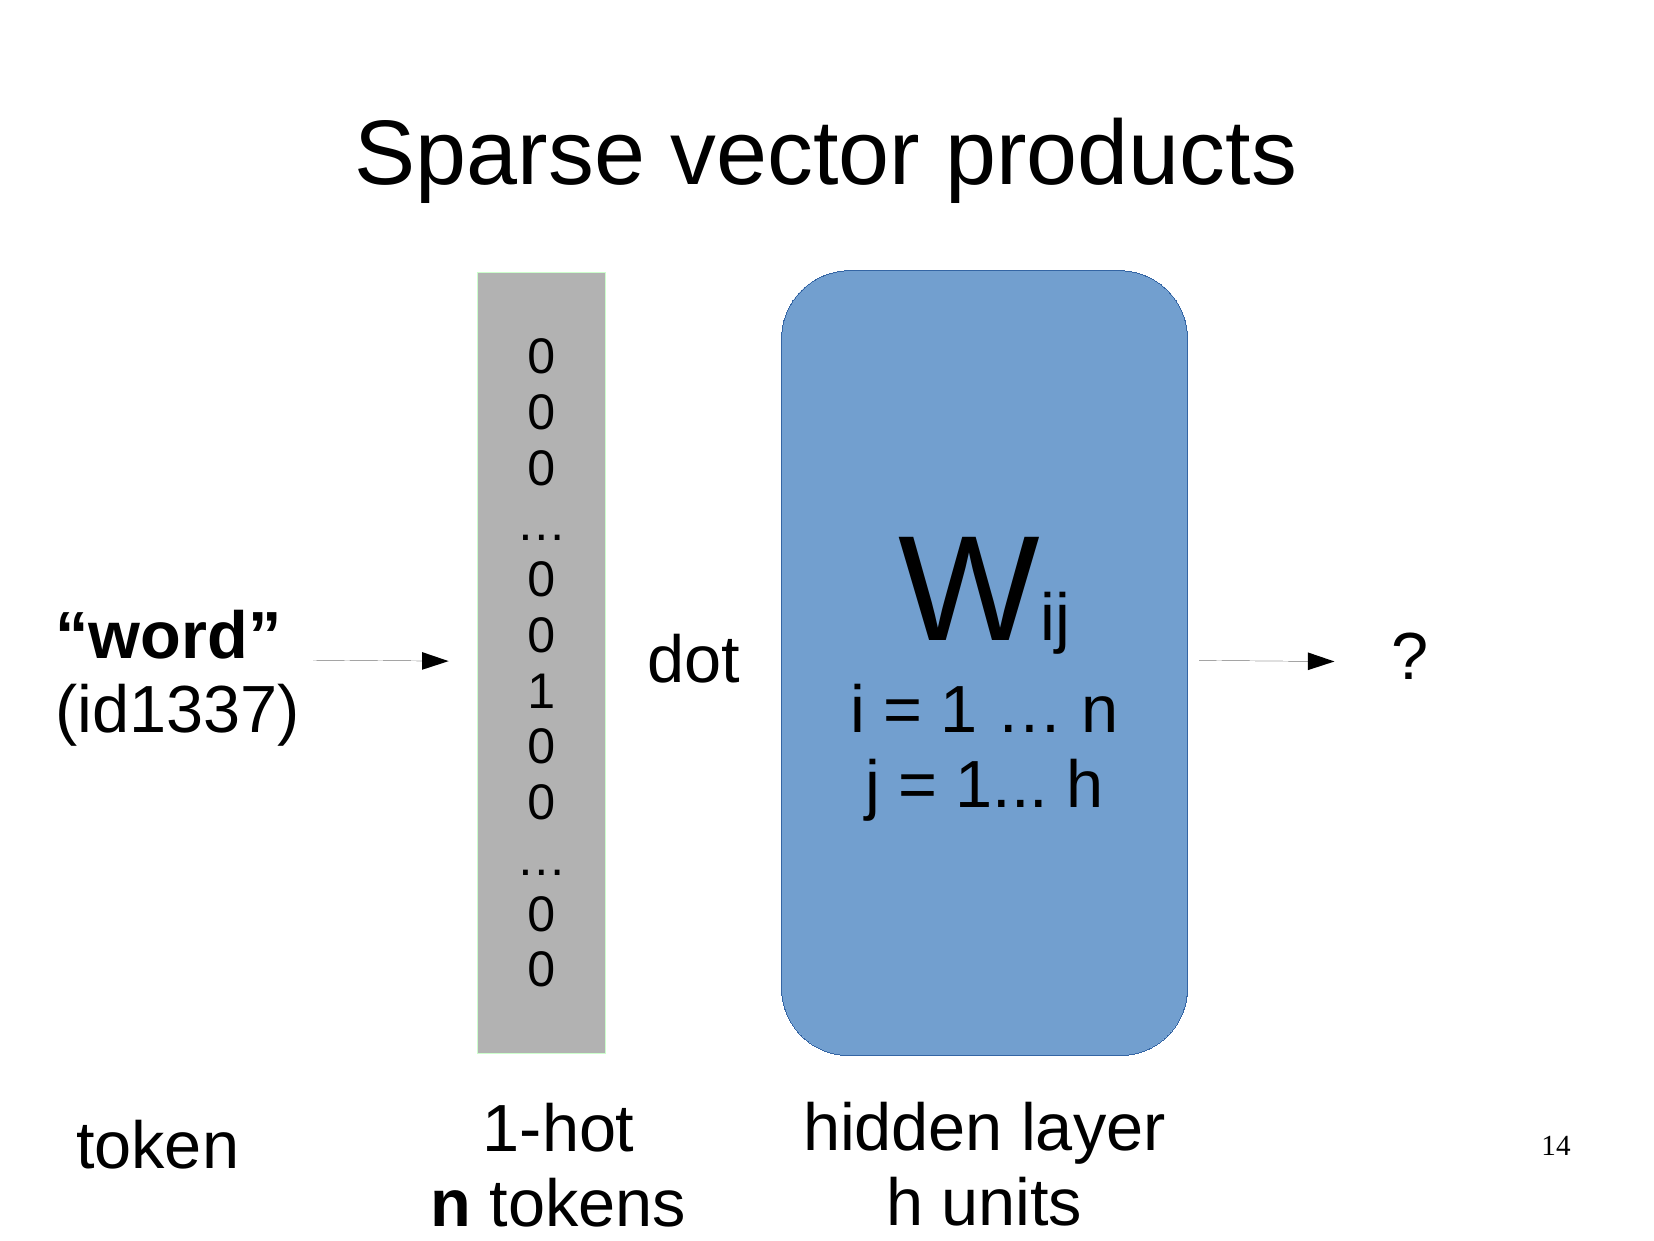

# Sparse vector products
Wij
i = 1 … n
j = 1... h
0
0
0
…
0
0
1
0
0
…
0
0
“word”
(id1337)
?
dot
hidden layer
h units
1-hot
n tokens
token
14